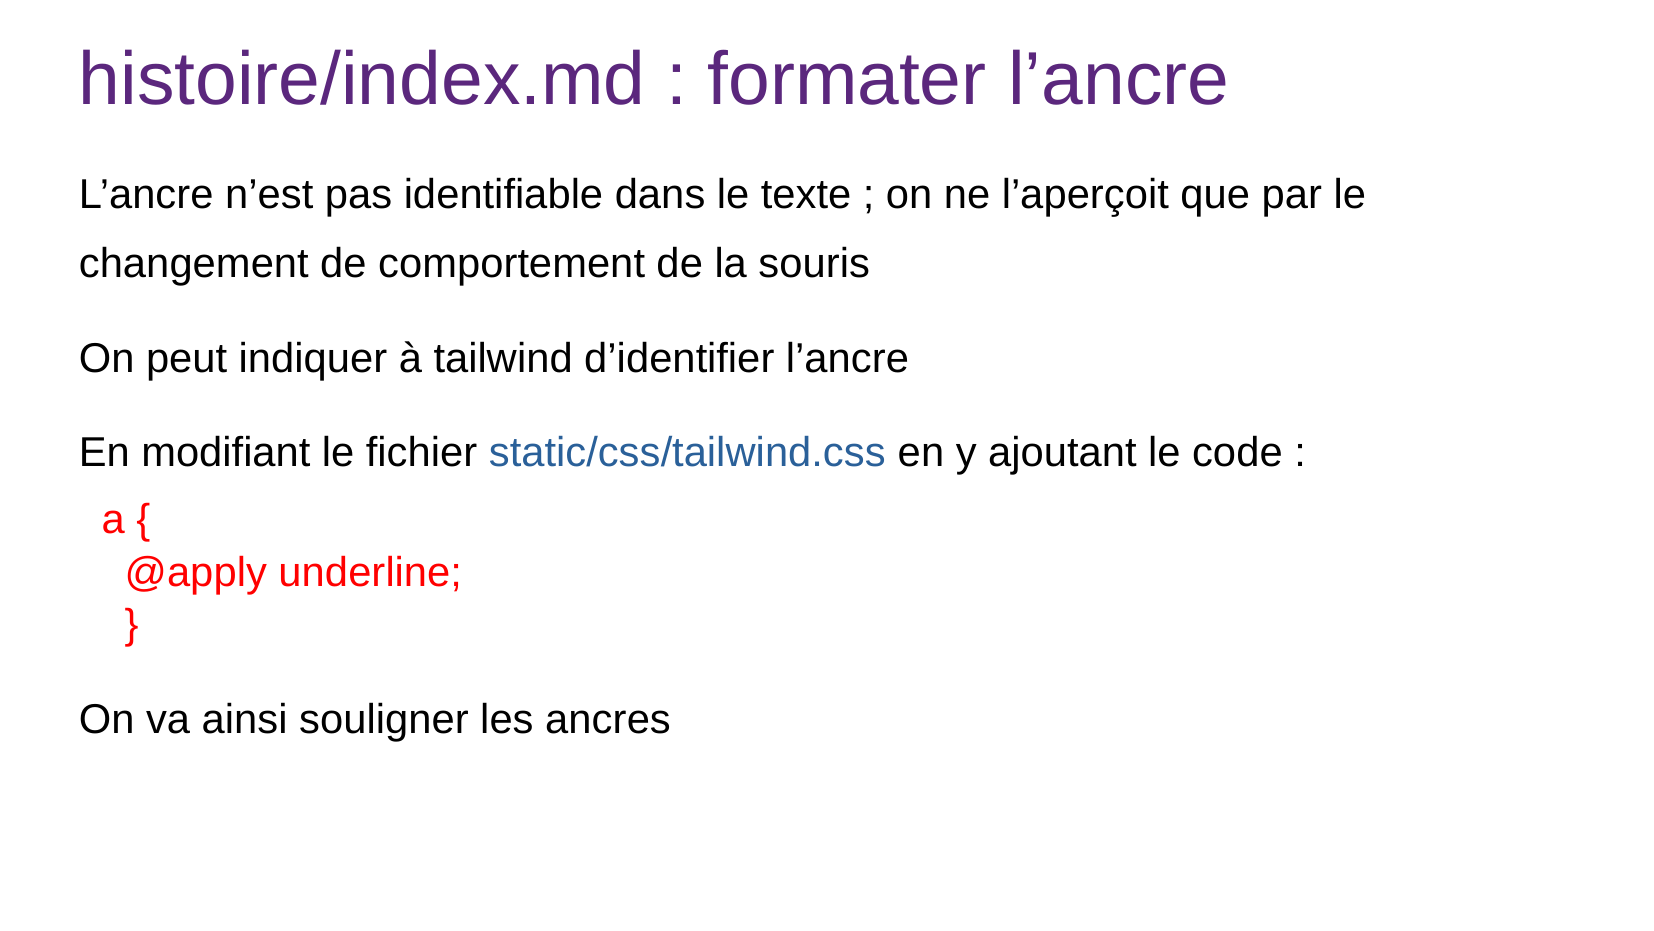

# histoire/index.md : formater l’ancre
L’ancre n’est pas identifiable dans le texte ; on ne l’aperçoit que par le changement de comportement de la souris
On peut indiquer à tailwind d’identifier l’ancre
En modifiant le fichier static/css/tailwind.css en y ajoutant le code :
 a {
 @apply underline;
 }
On va ainsi souligner les ancres